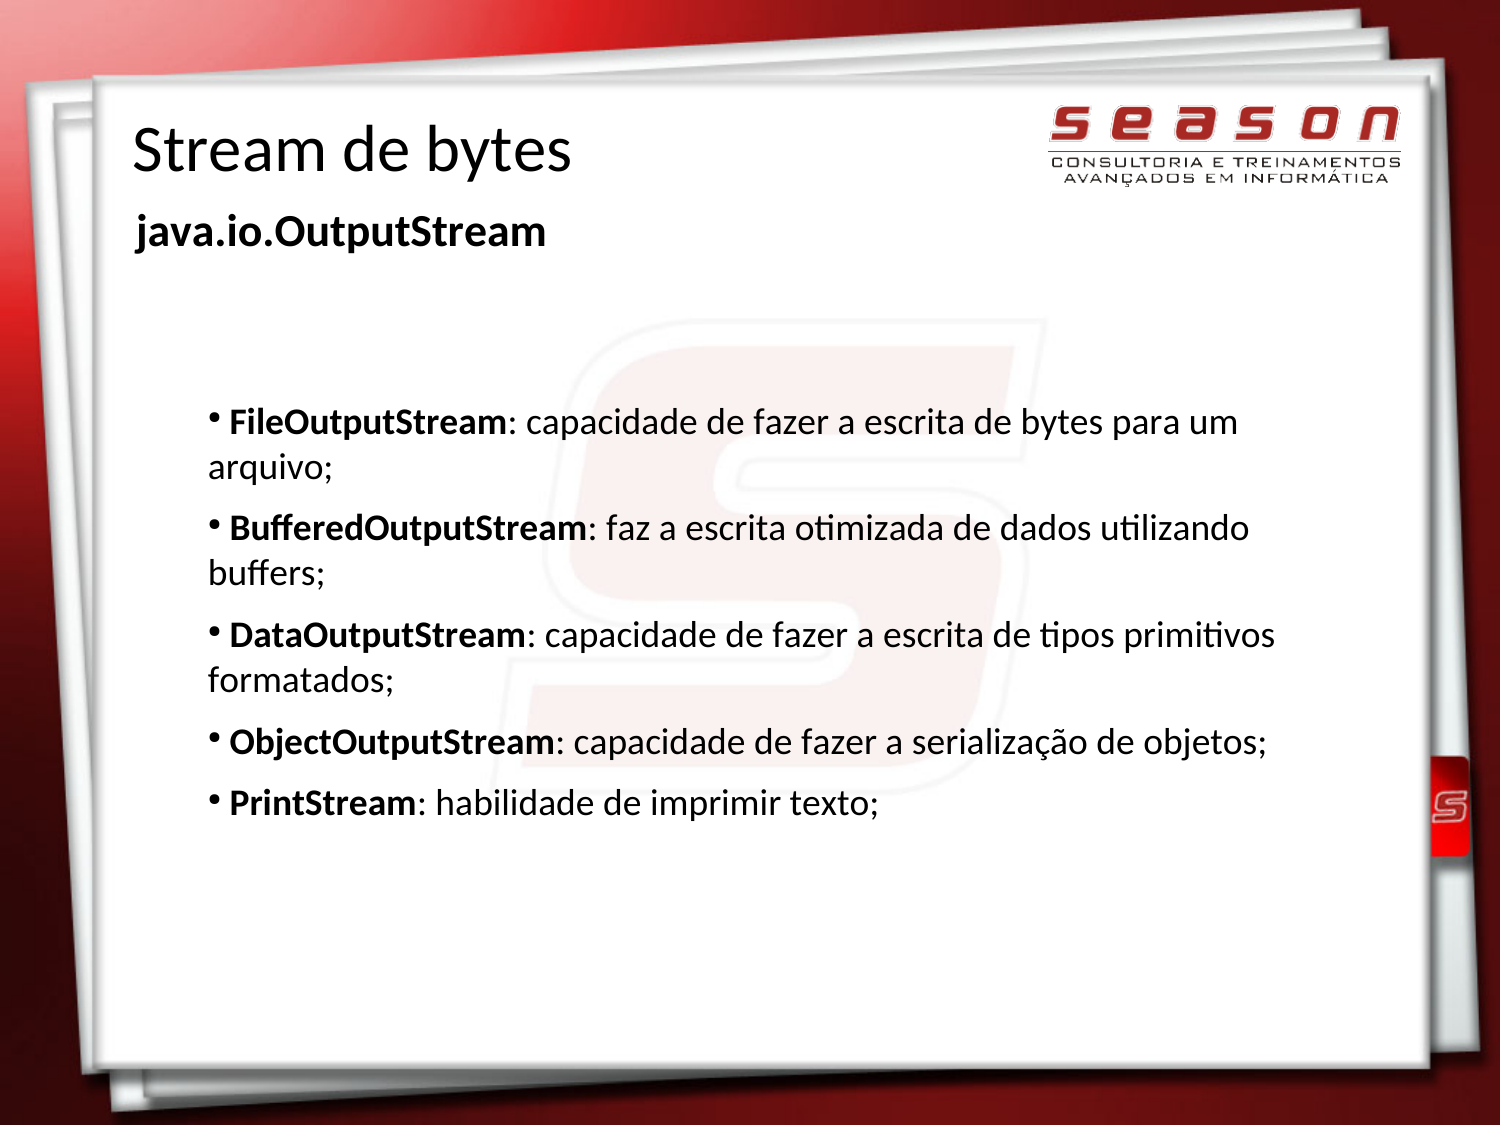

# Stream de bytes
java.io.OutputStream
 FileOutputStream: capacidade de fazer a escrita de bytes para um arquivo;
 BufferedOutputStream: faz a escrita otimizada de dados utilizando buffers;
 DataOutputStream: capacidade de fazer a escrita de tipos primitivos formatados;
 ObjectOutputStream: capacidade de fazer a serialização de objetos;
 PrintStream: habilidade de imprimir texto;